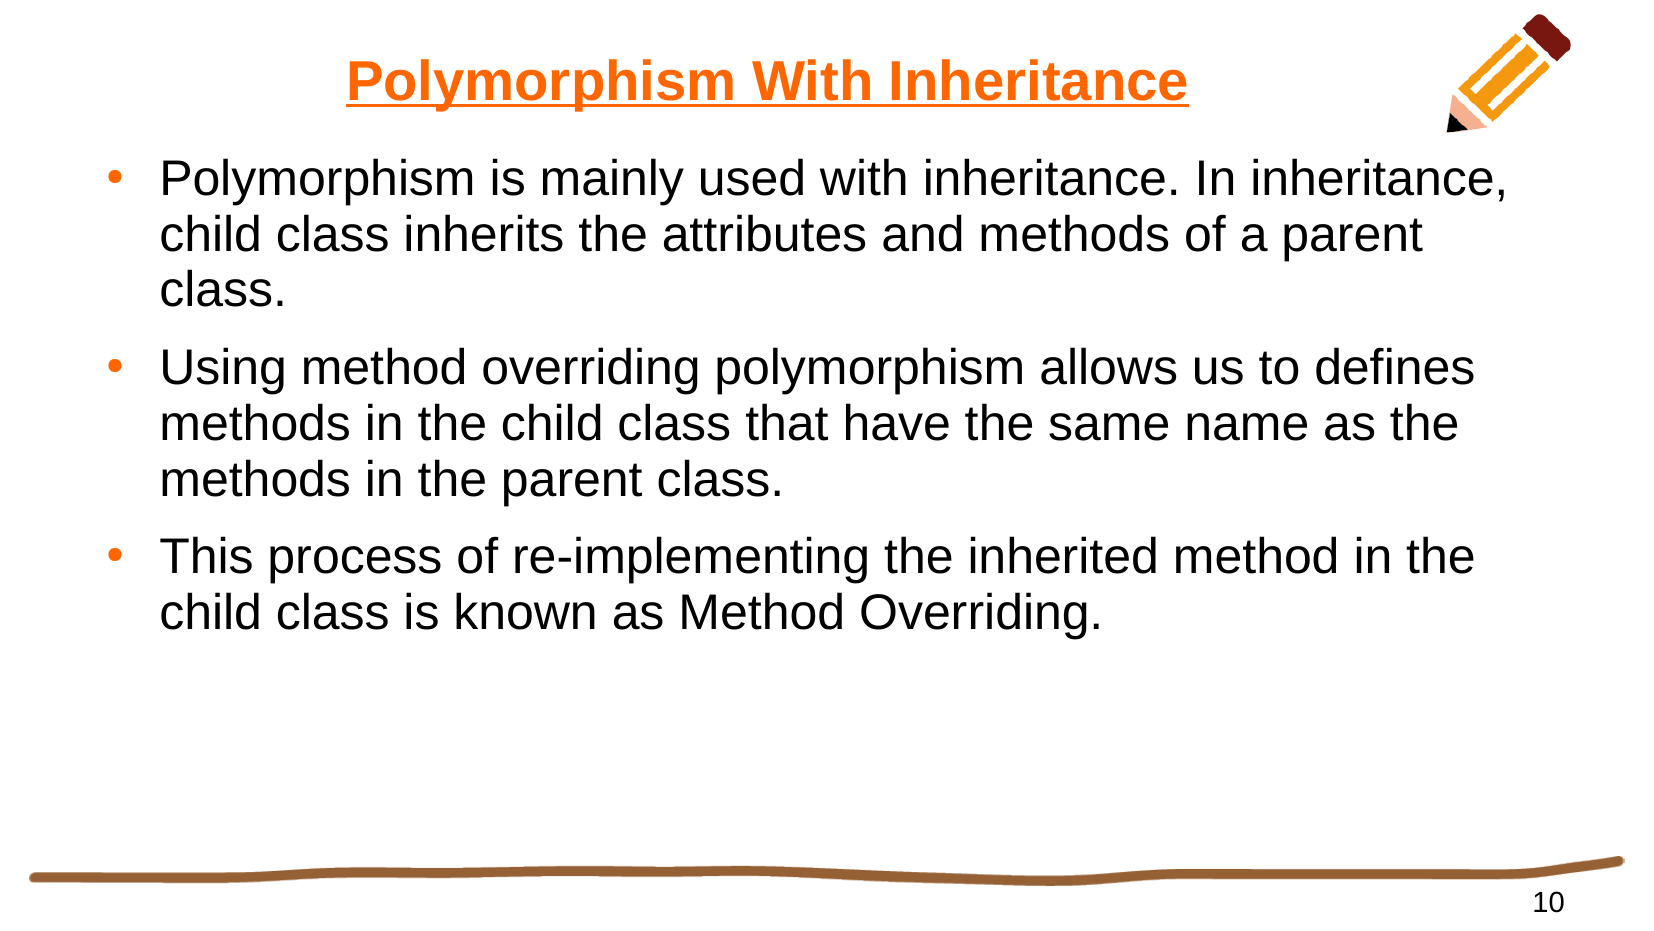

# Polymorphism With Inheritance
Polymorphism is mainly used with inheritance. In inheritance, child class inherits the attributes and methods of a parent class.
Using method overriding polymorphism allows us to defines methods in the child class that have the same name as the methods in the parent class.
This process of re-implementing the inherited method in the child class is known as Method Overriding.
10